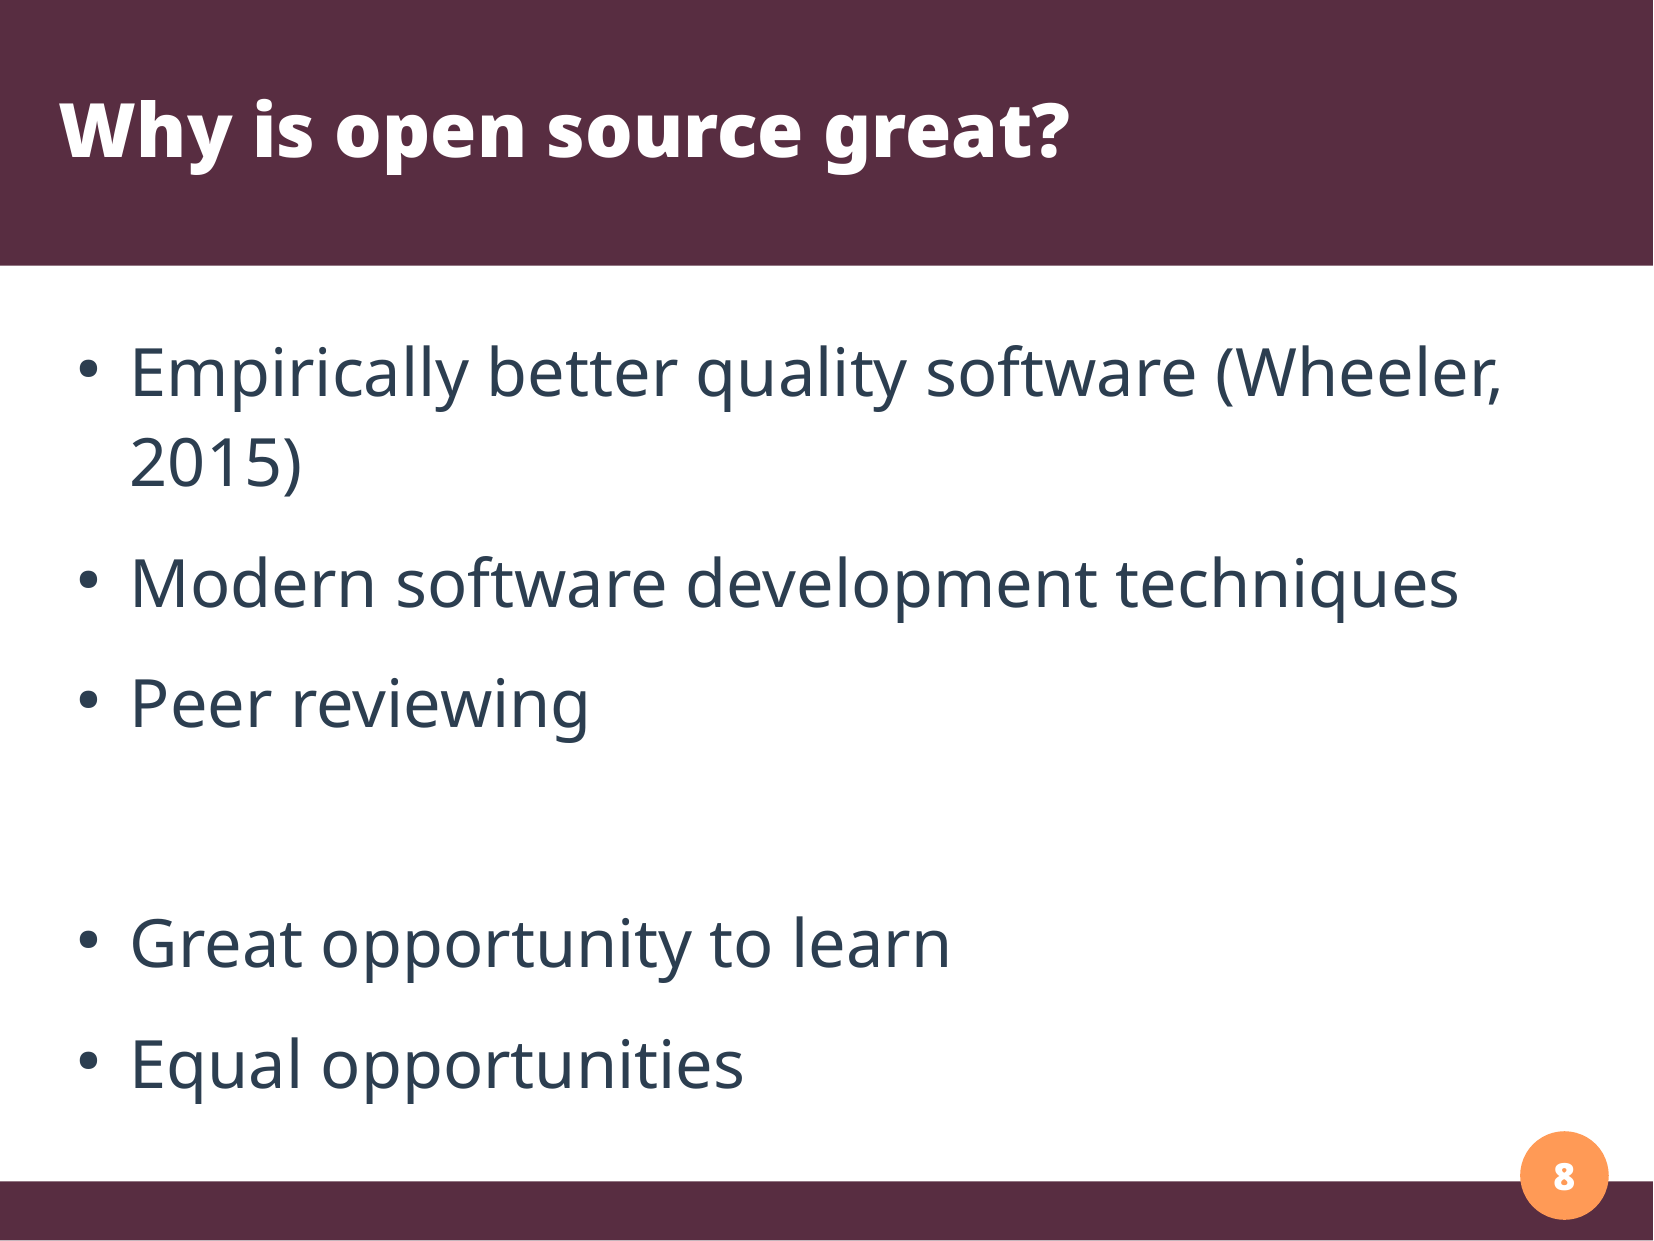

# Why is open source great?
Empirically better quality software (Wheeler, 2015)
Modern software development techniques
Peer reviewing
Great opportunity to learn
Equal opportunities
8